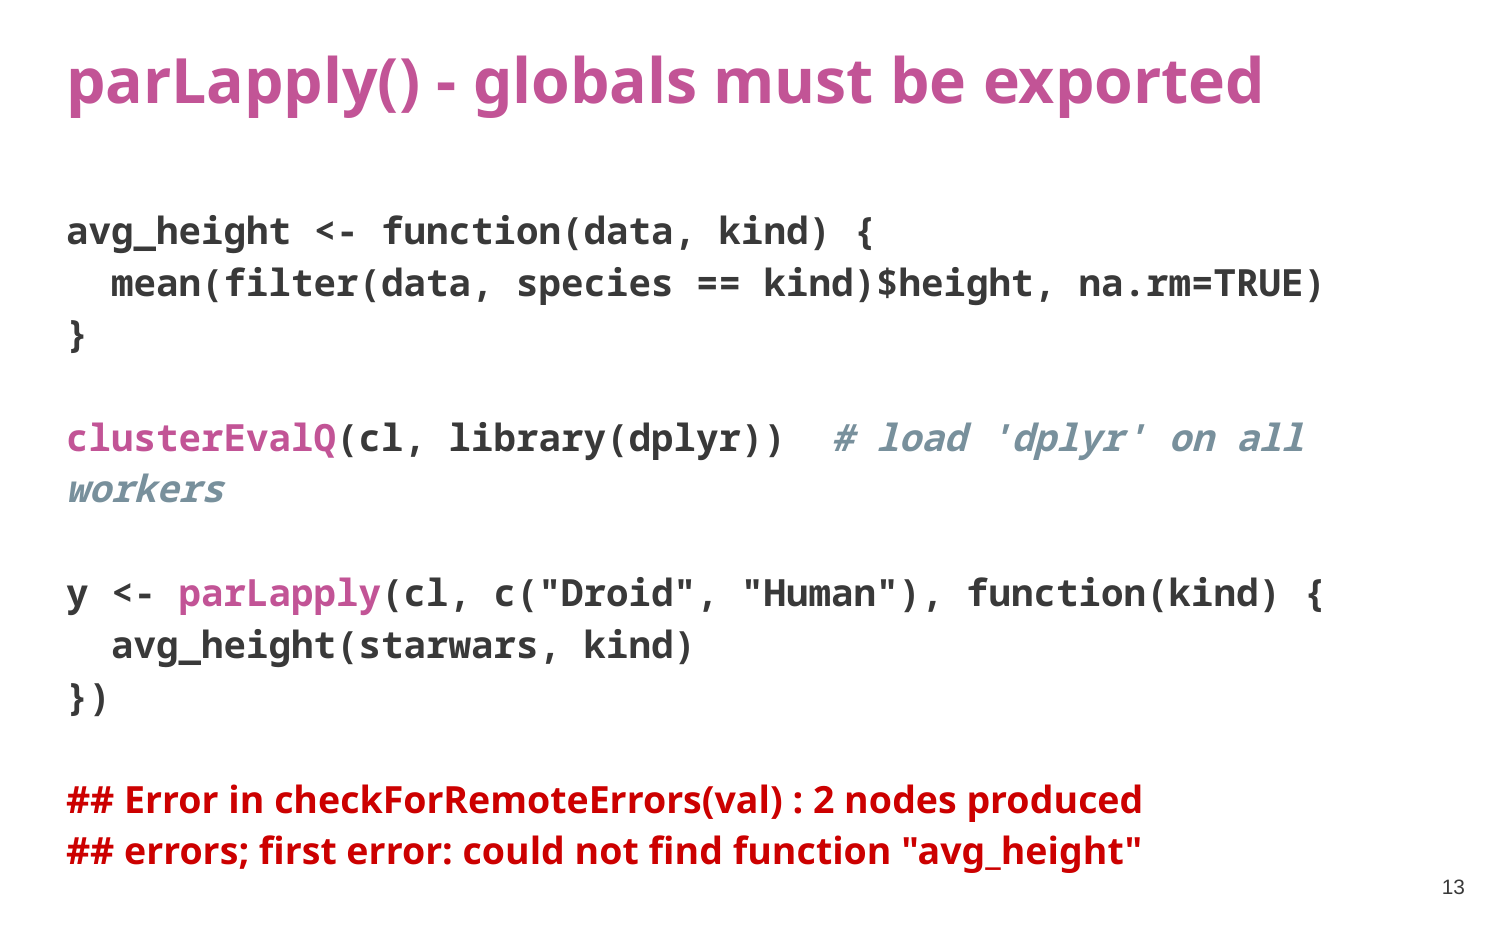

# parLapply() - globals must be exported
avg_height <- function(data, kind) {
 mean(filter(data, species == kind)$height, na.rm=TRUE)
}
clusterEvalQ(cl, library(dplyr)) # load 'dplyr' on all workers
y <- parLapply(cl, c("Droid", "Human"), function(kind) {
 avg_height(starwars, kind)
})
## Error in checkForRemoteErrors(val) : 2 nodes produced ## errors; first error: could not find function "avg_height"